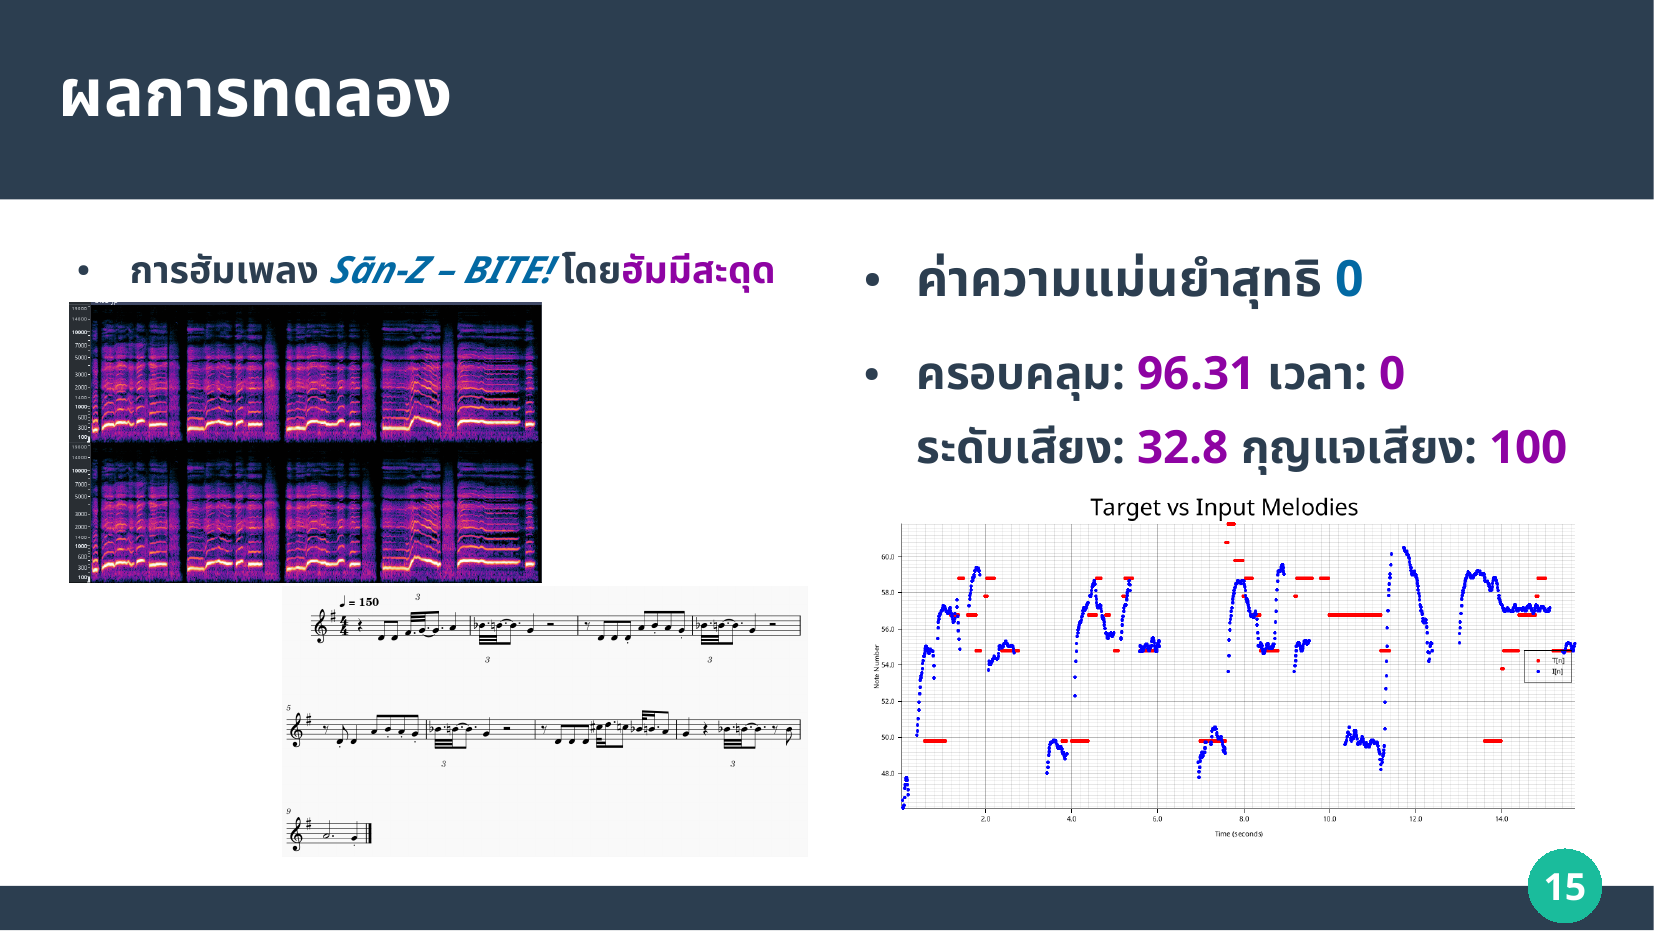

# ผลการทดลอง
การฮัมเพลง Sān-Z – BITE! โดยฮัมมีสะดุด
ค่าความแม่นยำสุทธิ 0
ครอบคลุม: 96.31 เวลา: 0
ระดับเสียง: 32.8 กุญแจเสียง: 100
15